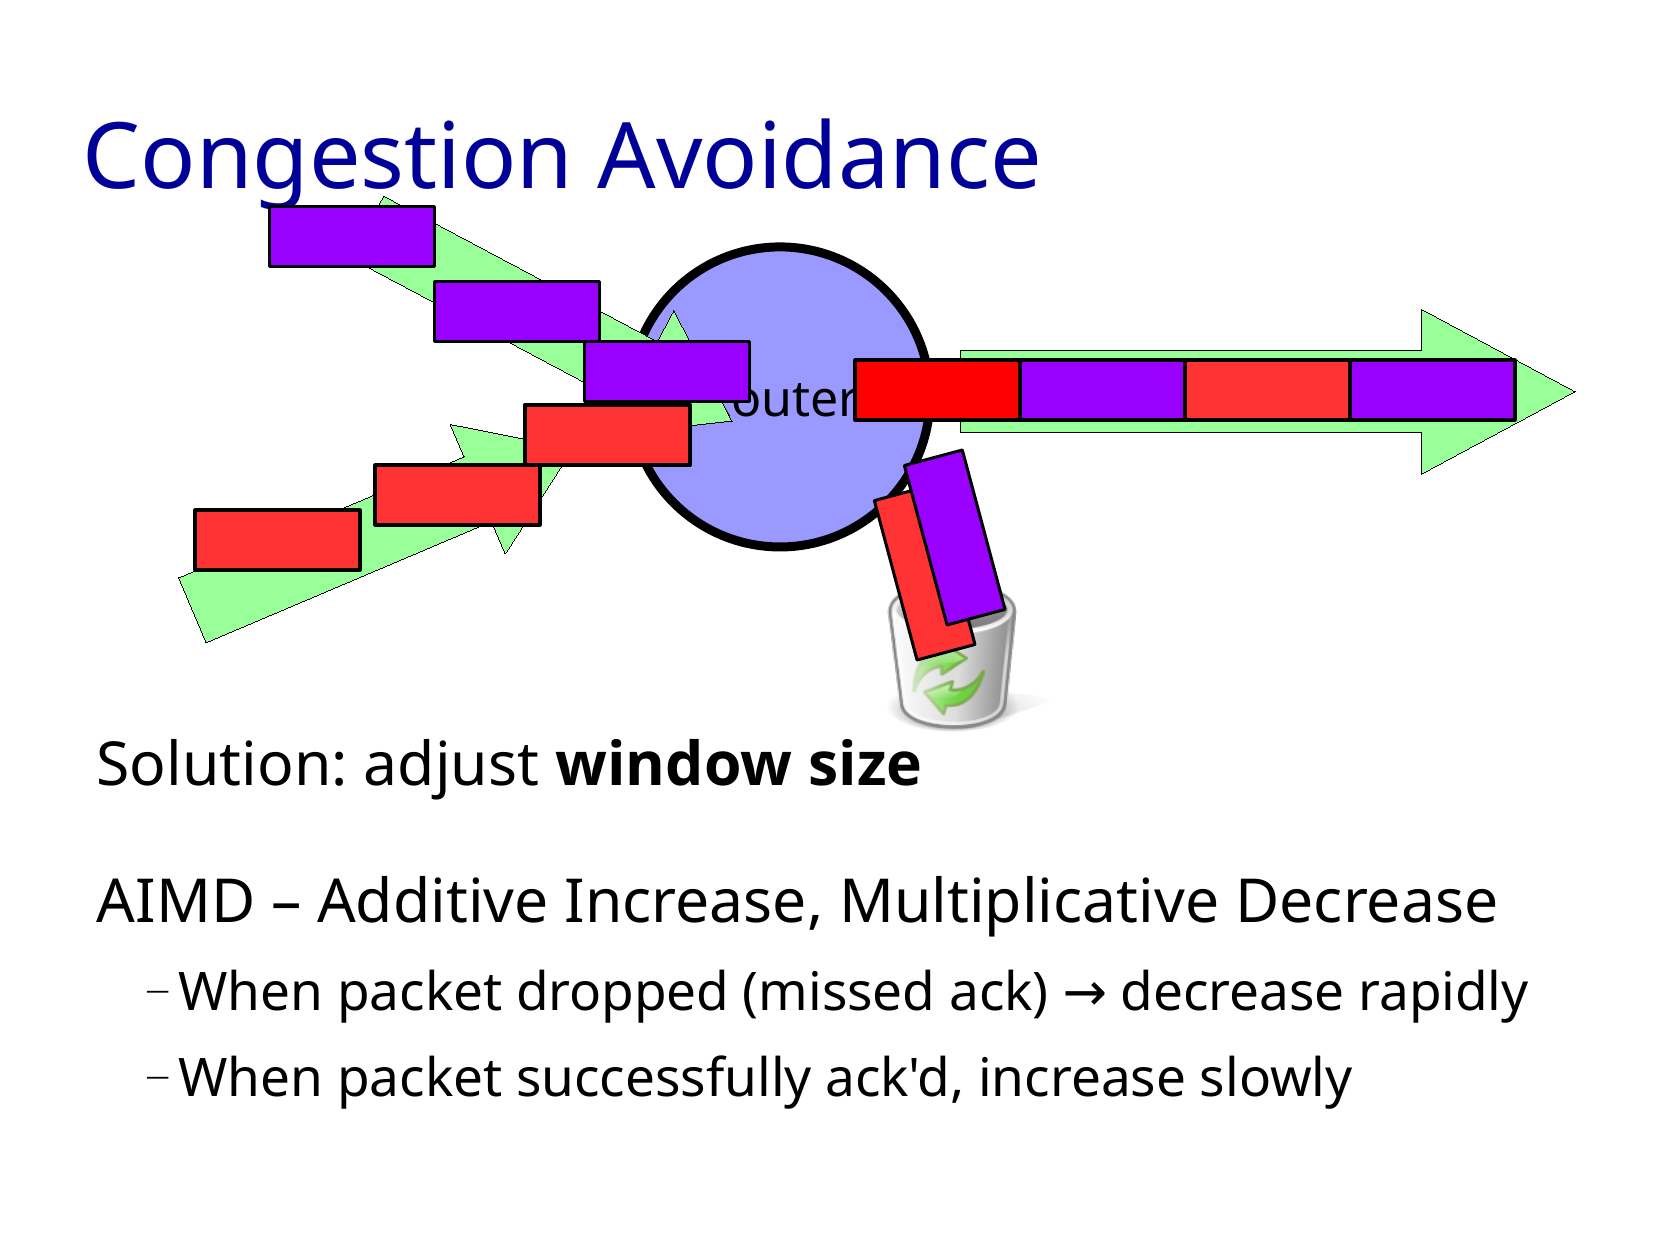

# Congestion Avoidance
Router
Solution: adjust window size
AIMD – Additive Increase, Multiplicative Decrease
When packet dropped (missed ack) → decrease rapidly
When packet successfully ack'd, increase slowly